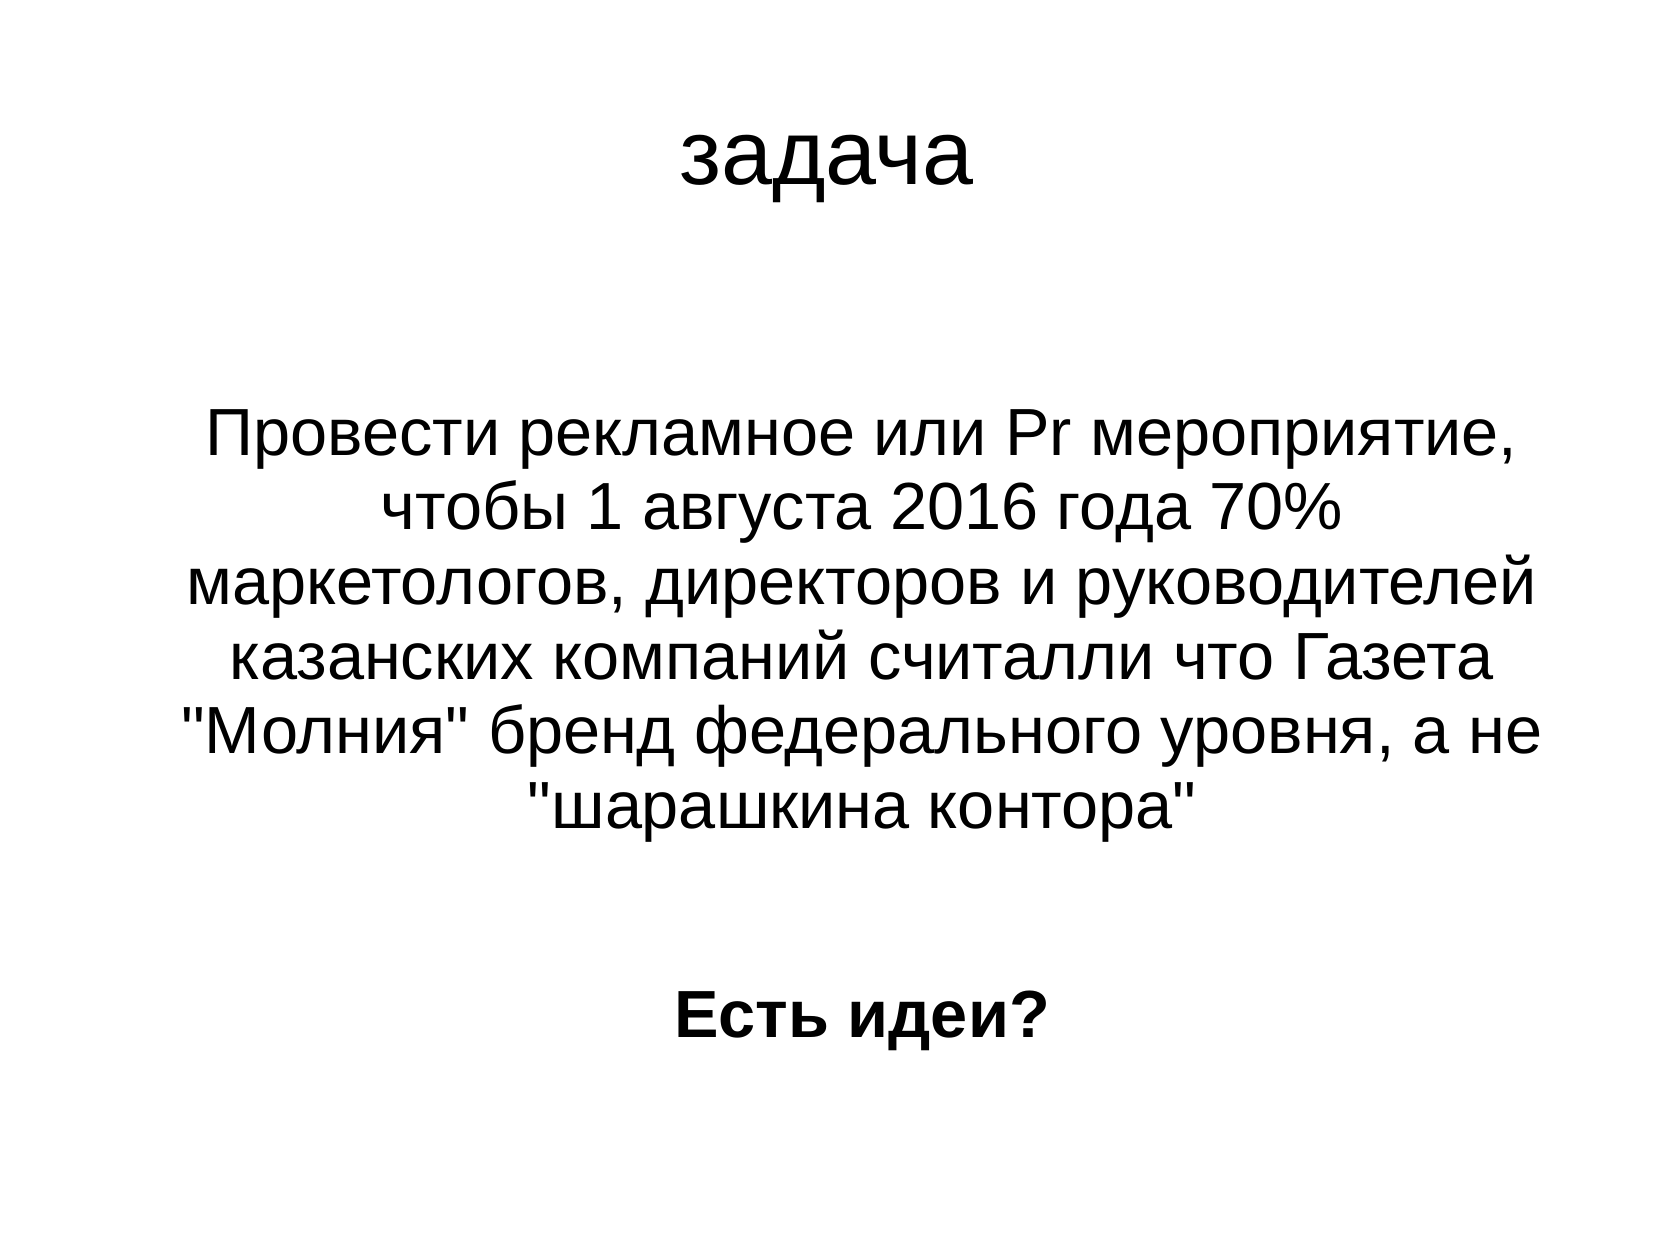

# задача
Провести рекламное или Pr мероприятие, чтобы 1 августа 2016 года 70% маркетологов, директоров и руководителей казанских компаний считалли что Газета "Молния" бренд федерального уровня, а не "шарашкина контора"
Есть идеи?